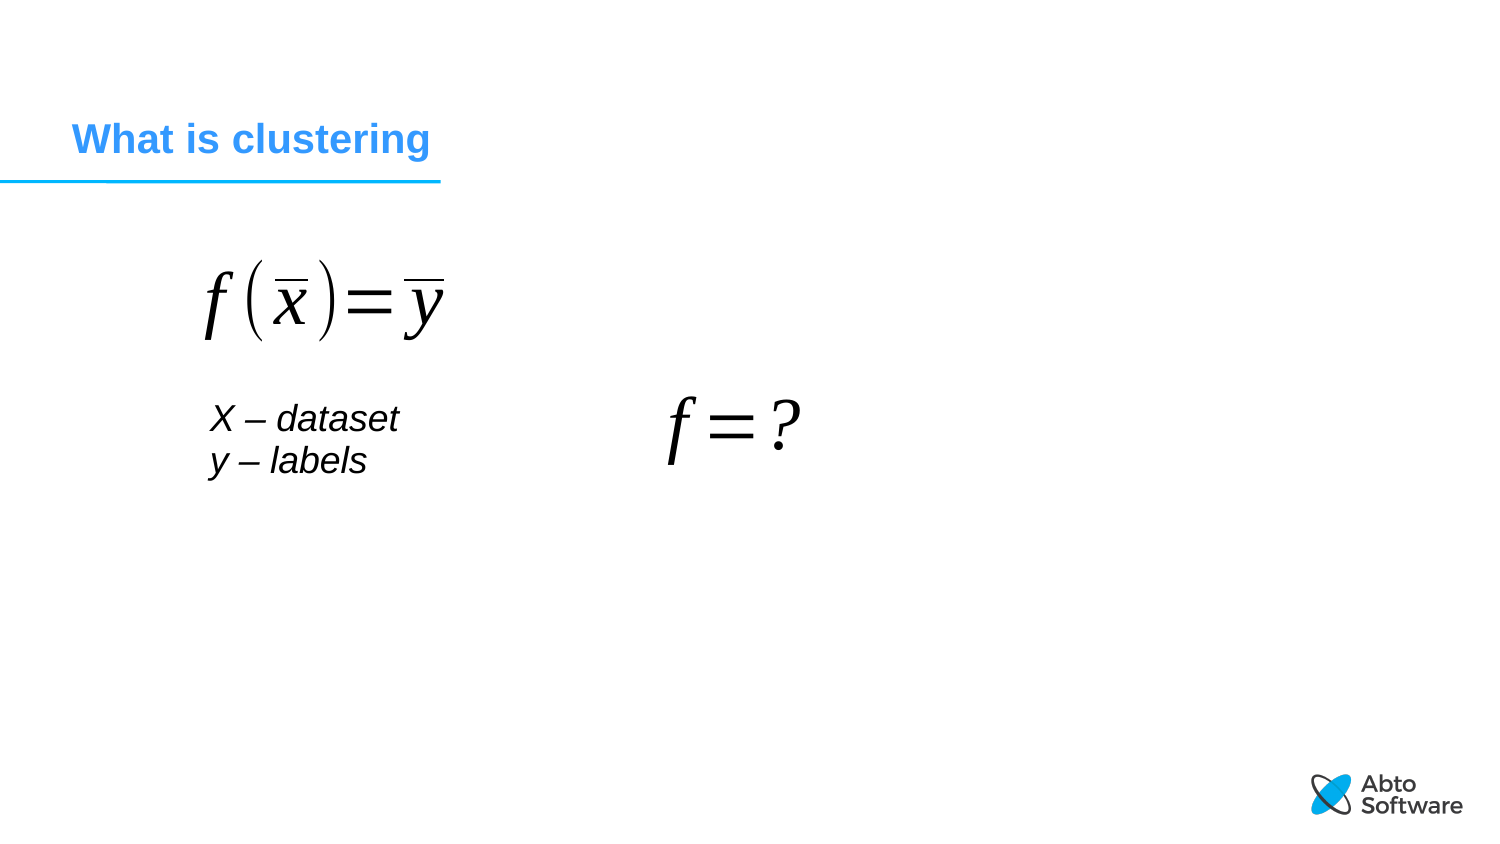

# What is clustering
X – dataset
y – labels